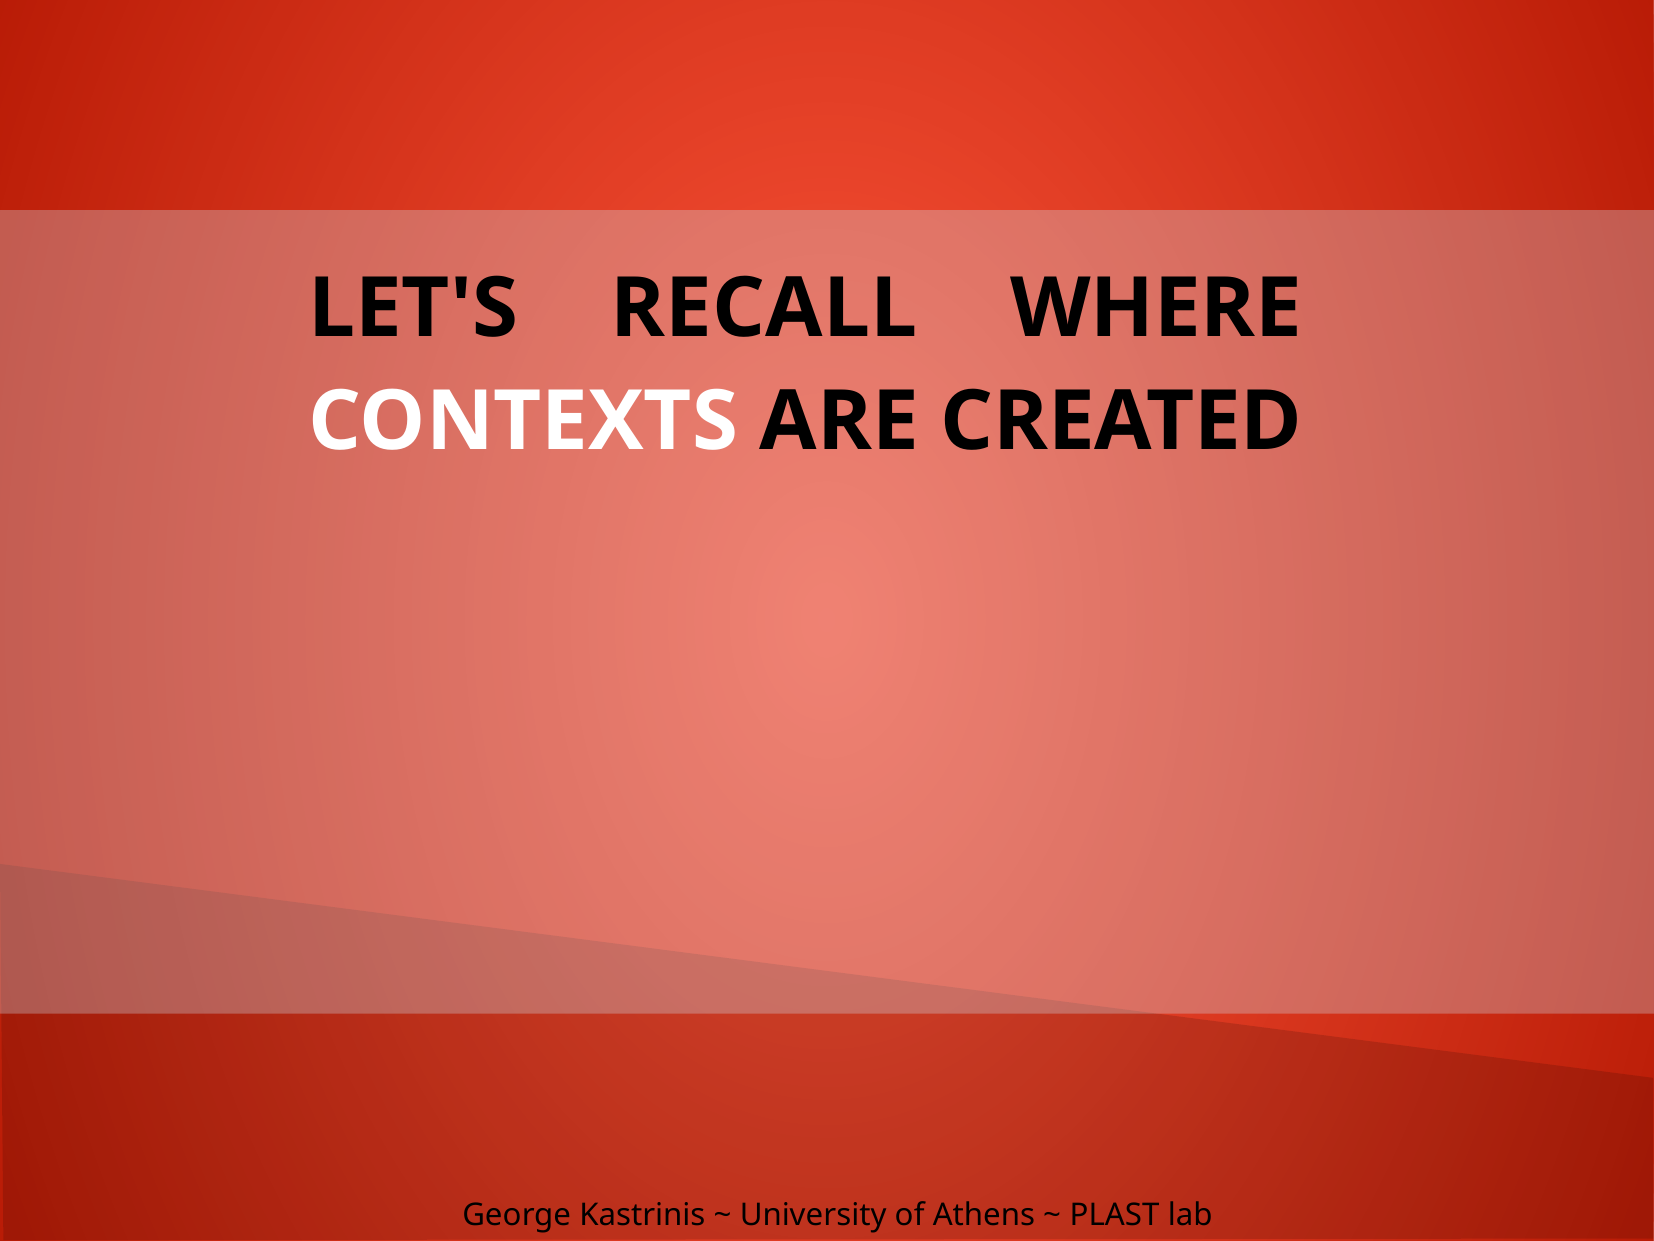

LET'S RECALL WHERE CONTEXTS ARE CREATED
George Kastrinis ~ University of Athens ~ PLAST lab